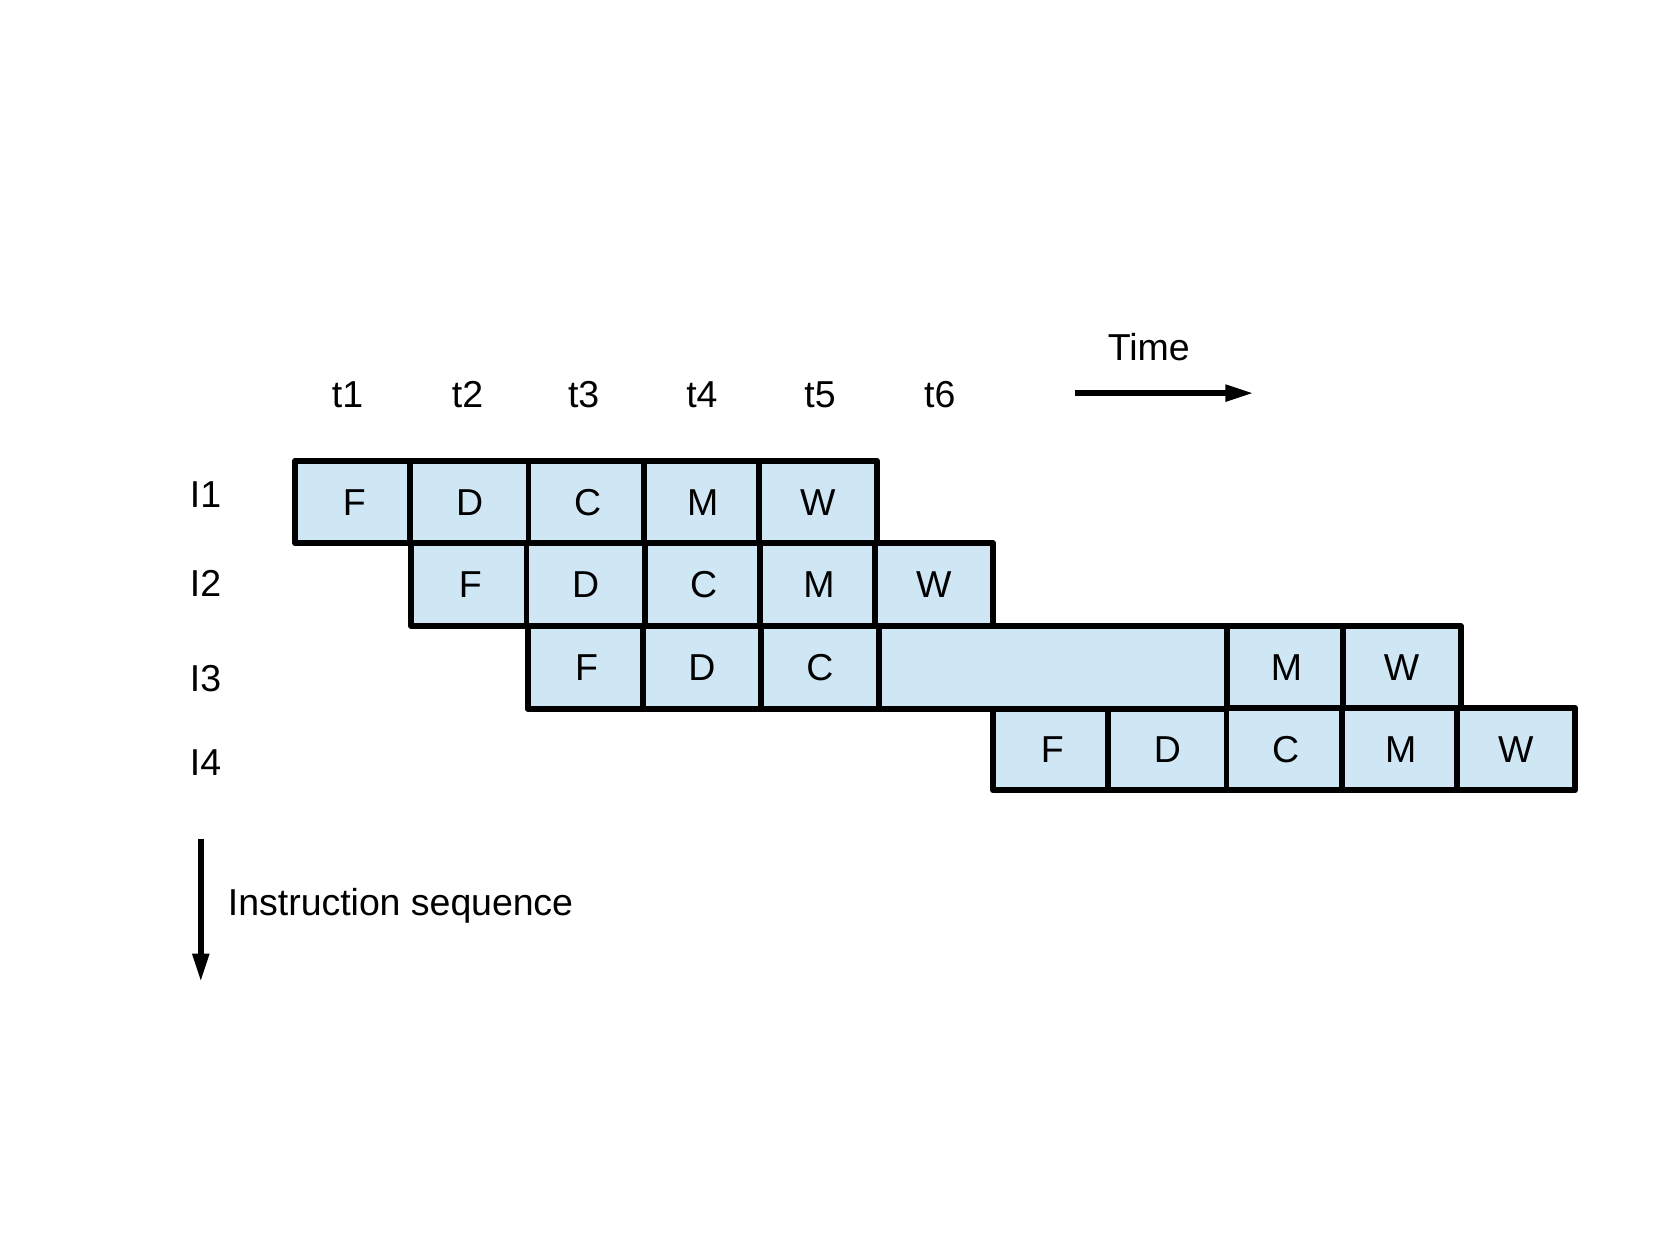

#
Time
t1
t2
t3
t4
t5
t6
F
D
C
M
W
I1
F
D
C
M
W
I2
F
D
C
M
W
I3
F
D
C
M
W
I4
Instruction sequence